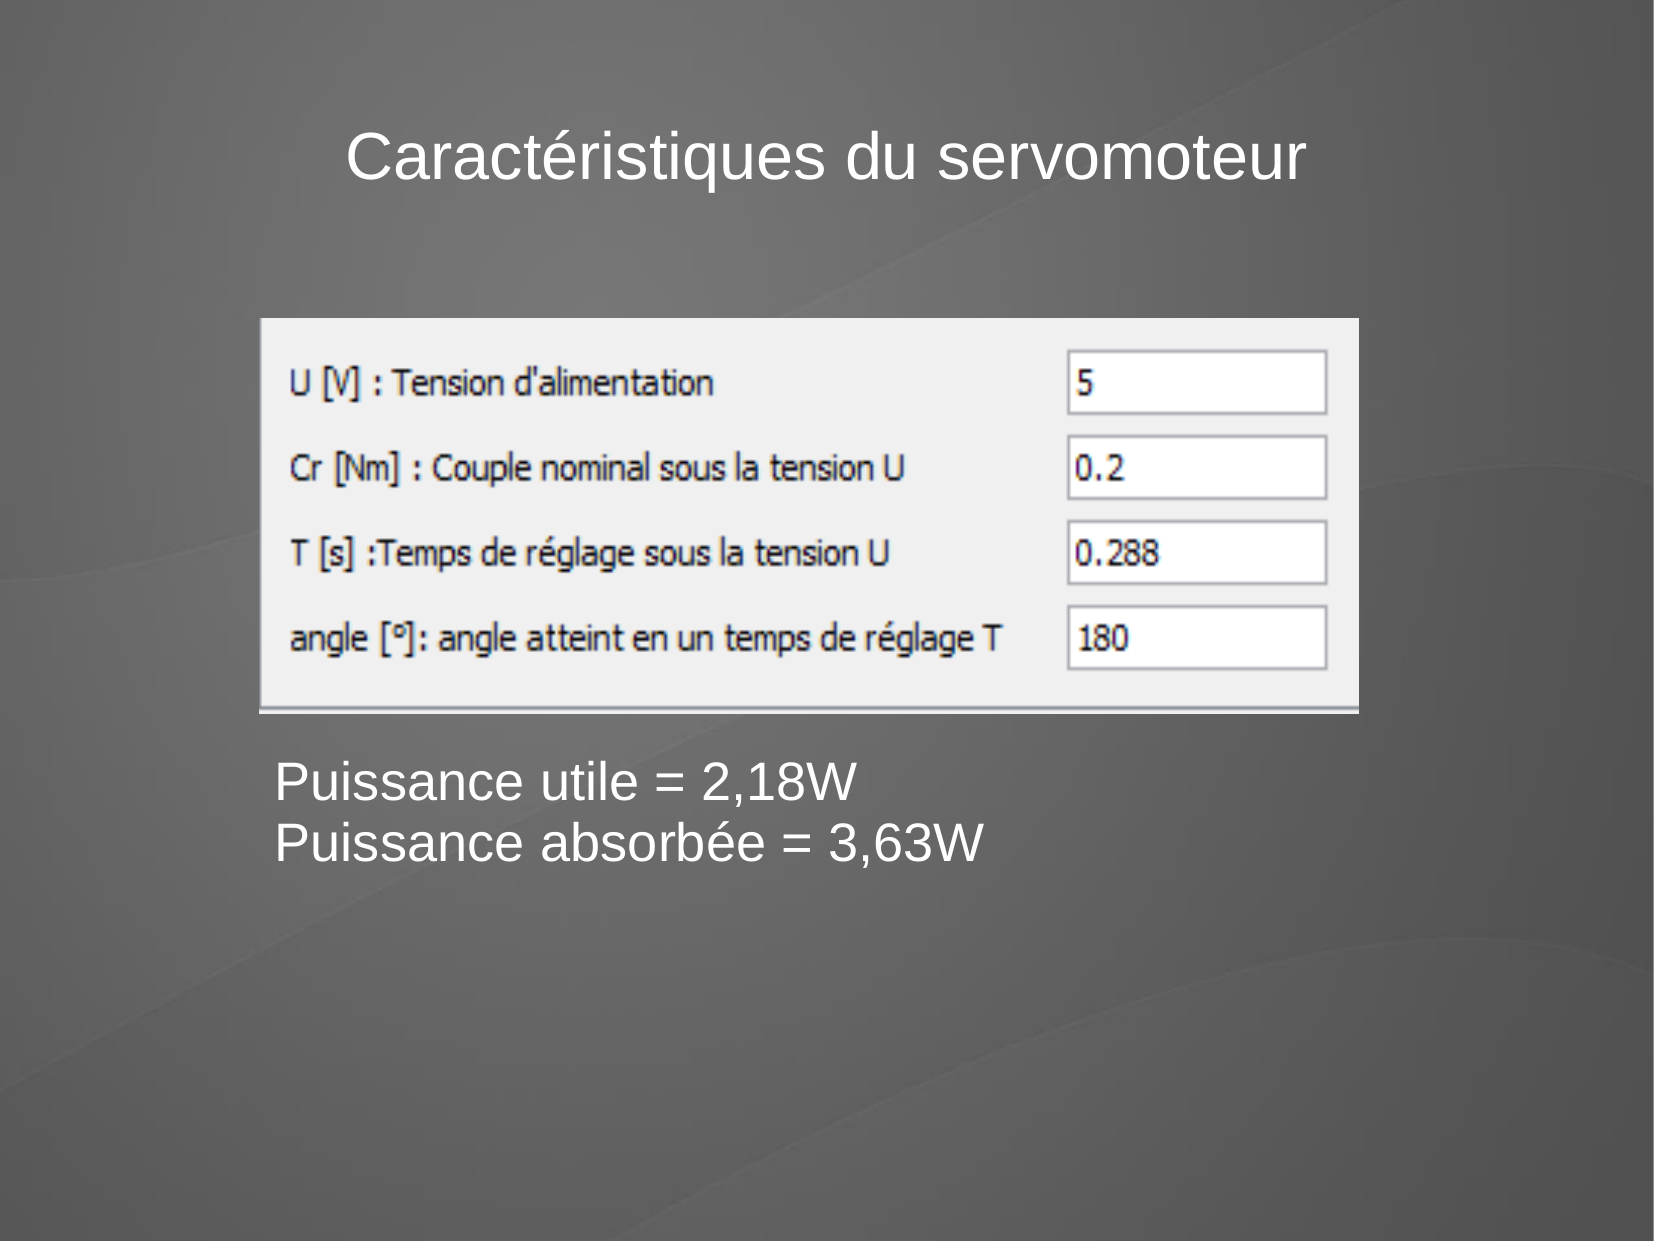

Caractéristiques du servomoteur
Puissance utile = 2,18W
Puissance absorbée = 3,63W